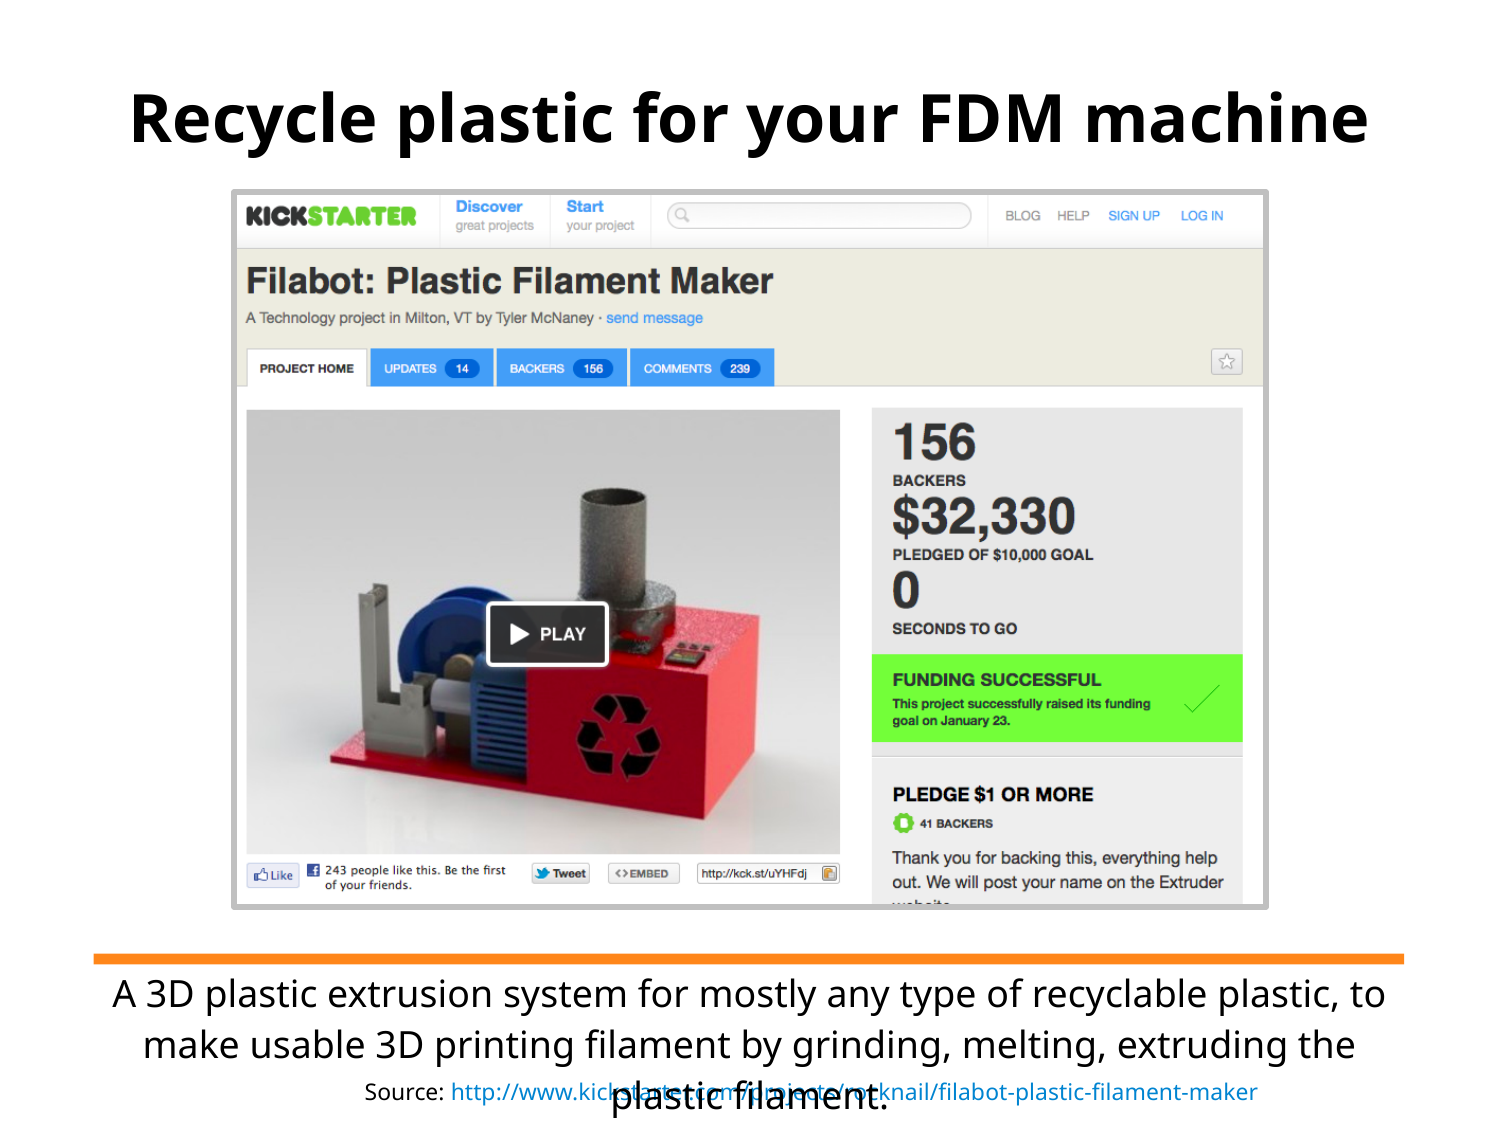

# Recycle plastic for your FDM machine
A 3D plastic extrusion system for mostly any type of recyclable plastic, to make usable 3D printing filament by grinding, melting, extruding the plastic filament.
Source: http://www.kickstarter.com/projects/rocknail/filabot-plastic-filament-maker